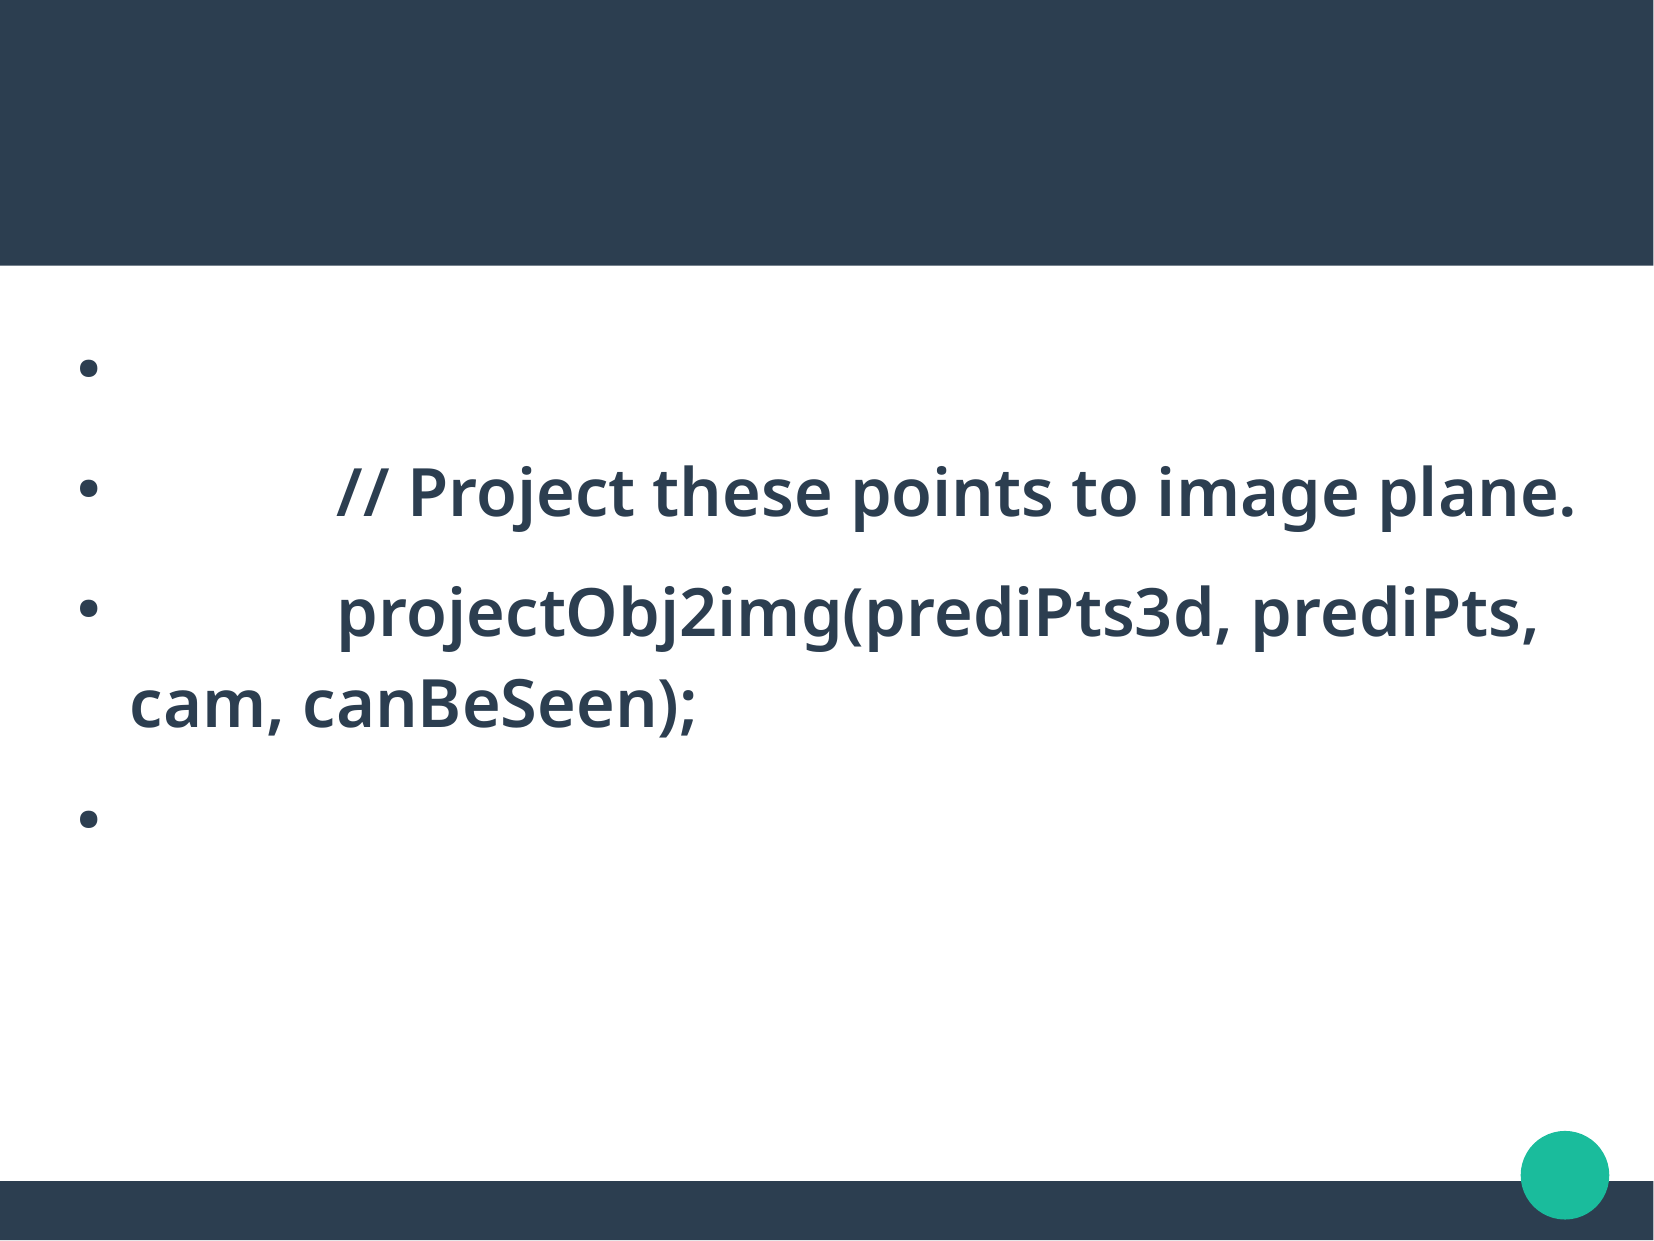

#
 // Project these points to image plane.
 projectObj2img(prediPts3d, prediPts, cam, canBeSeen);